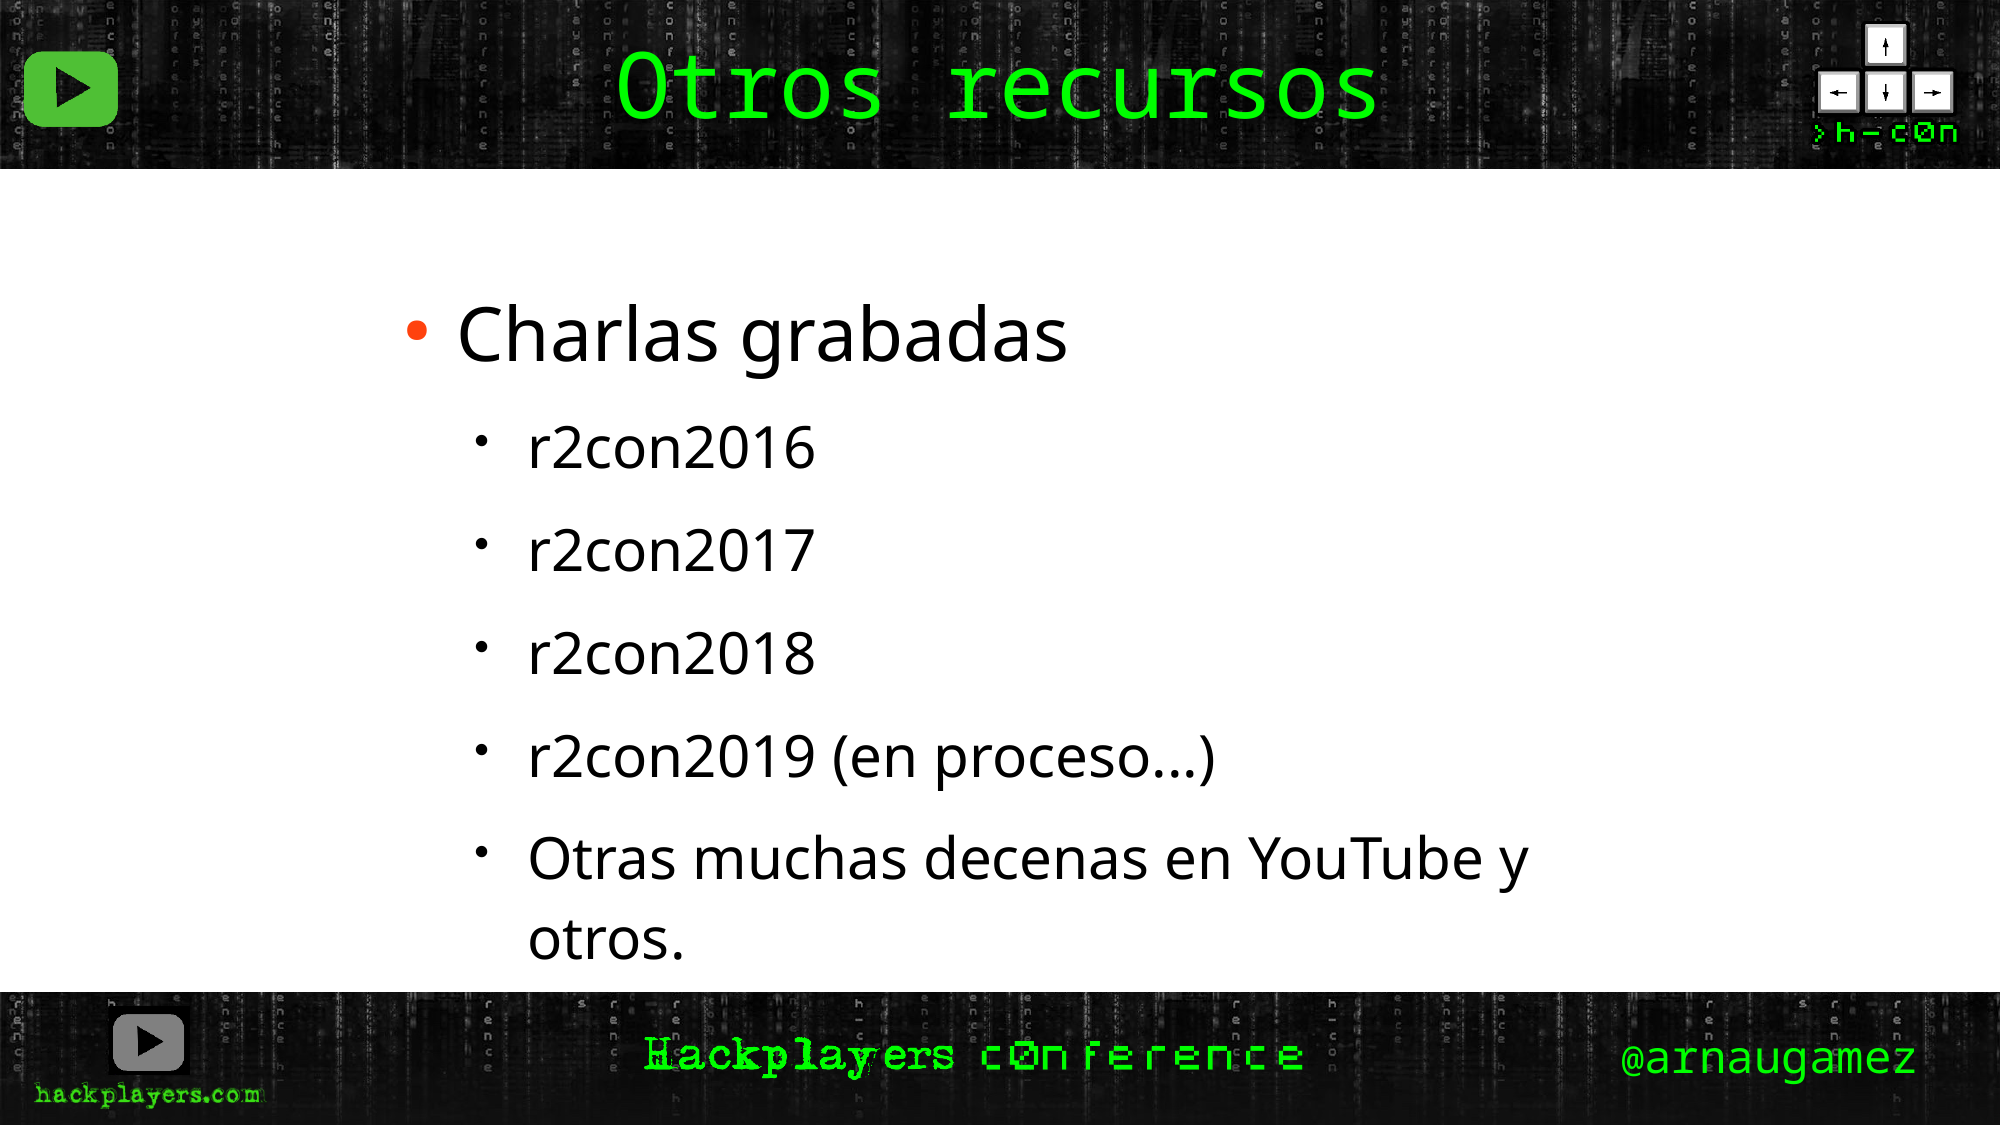

# Otros recursos
Charlas grabadas
r2con2016
r2con2017
r2con2018
r2con2019 (en proceso...)
Otras muchas decenas en YouTube y otros.